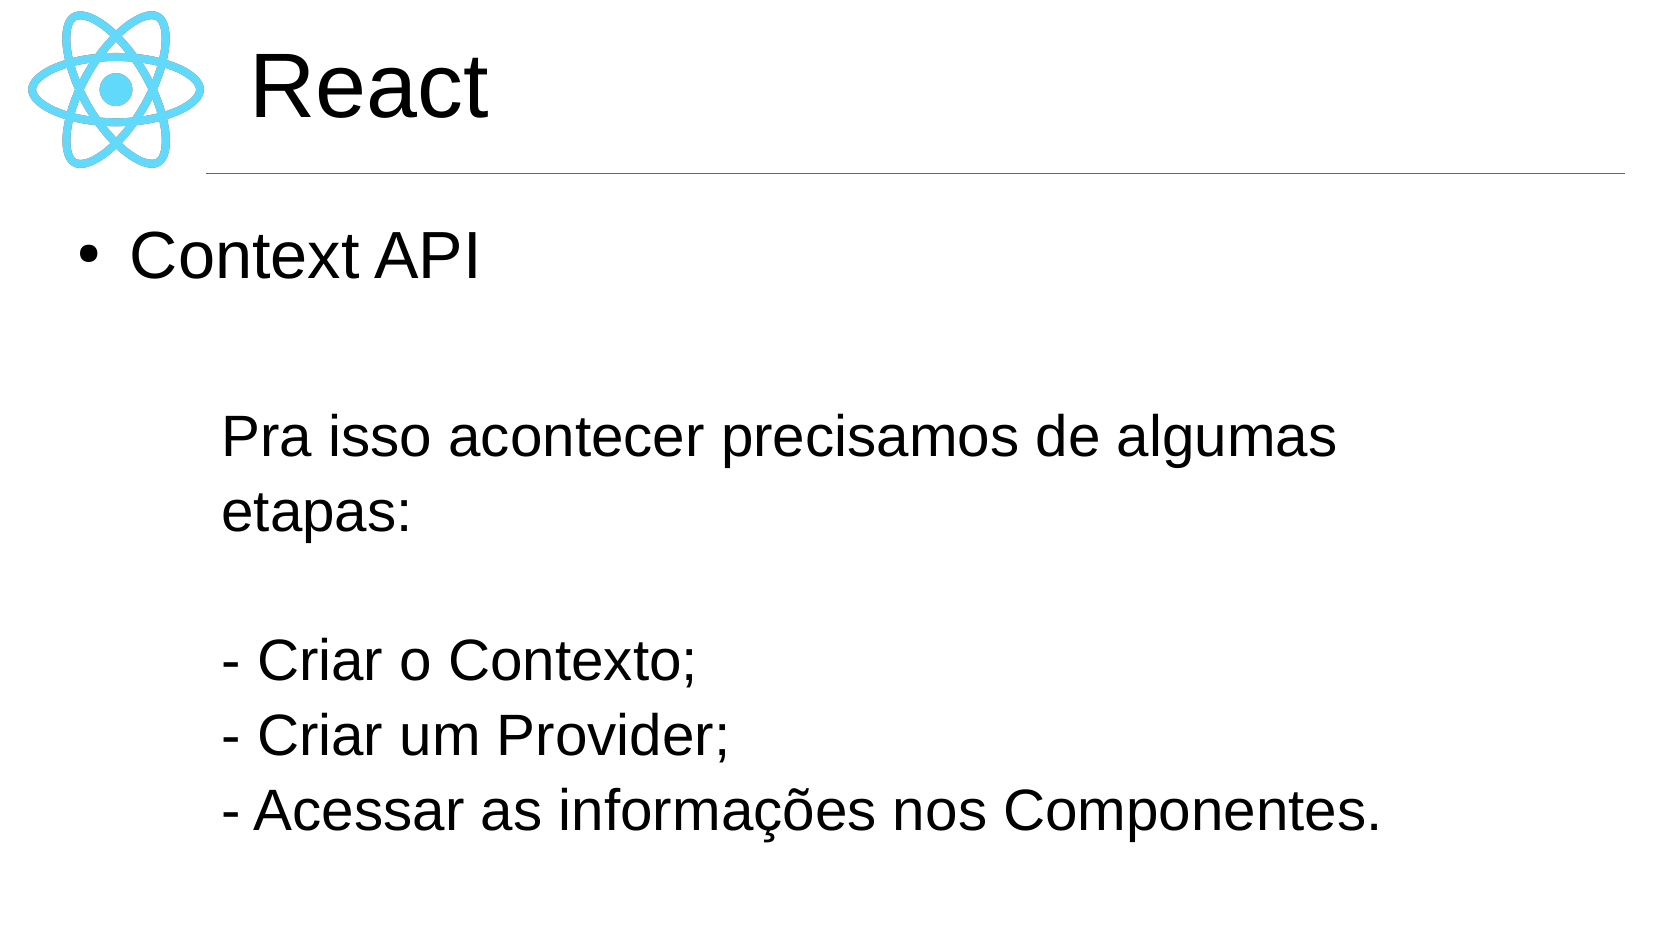

# React
Context API
Pra isso acontecer precisamos de algumas etapas:
- Criar o Contexto;
- Criar um Provider;
- Acessar as informações nos Componentes.